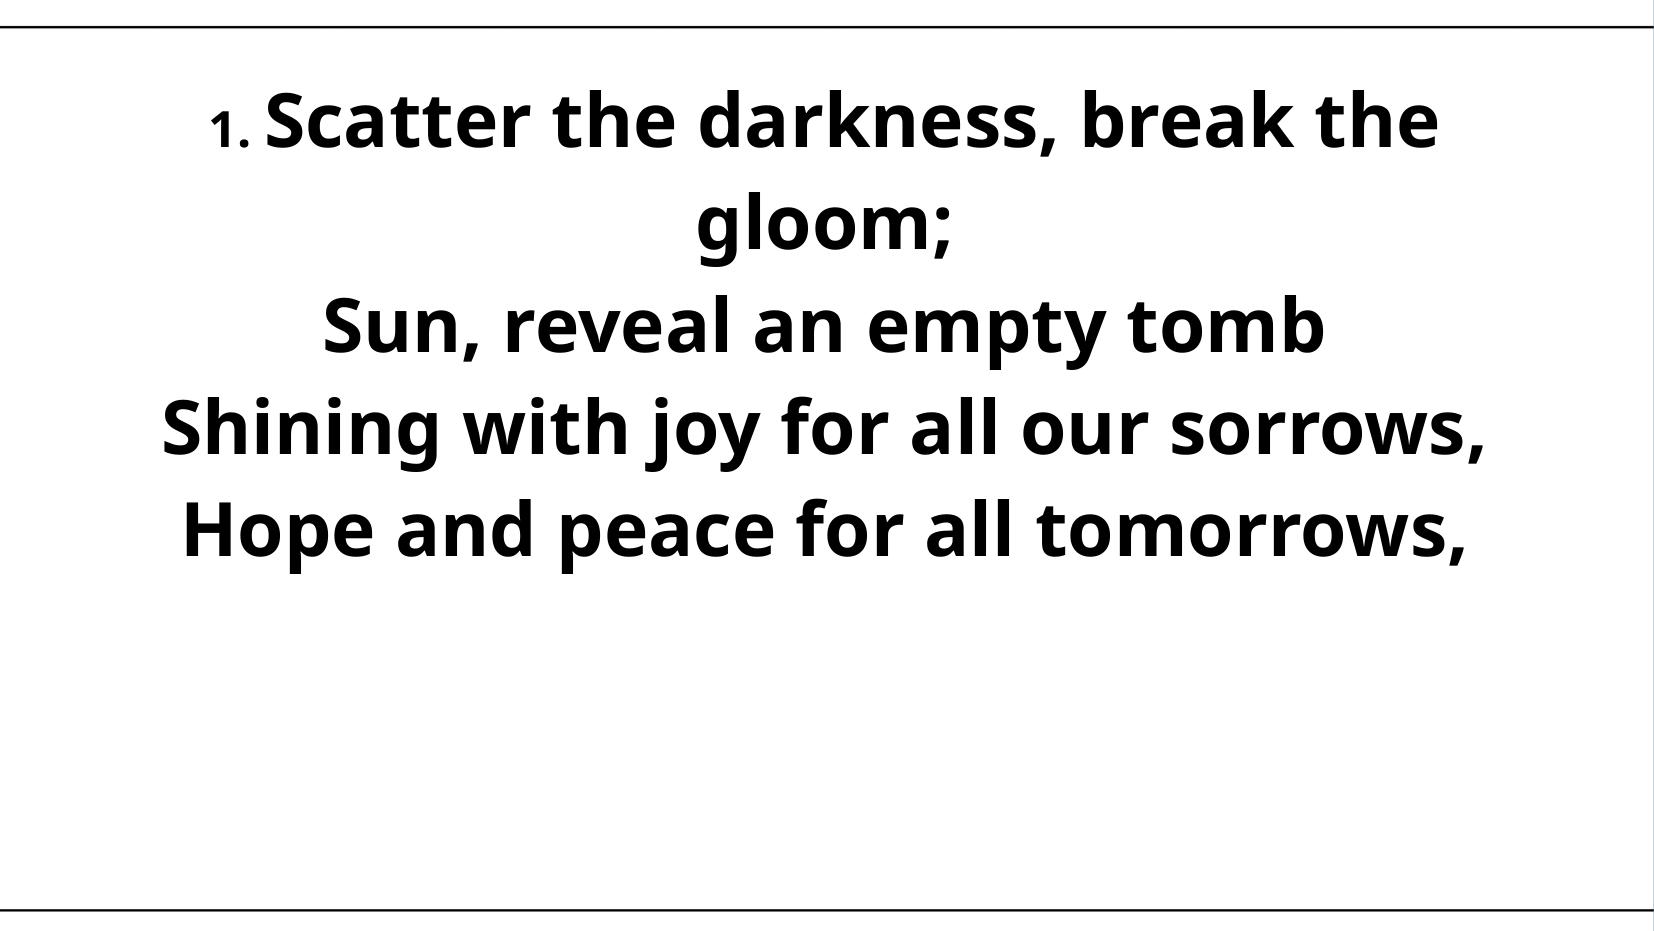

1. Scatter the darkness, break the gloom;
Sun, reveal an empty tomb
Shining with joy for all our sorrows,
Hope and peace for all tomorrows,